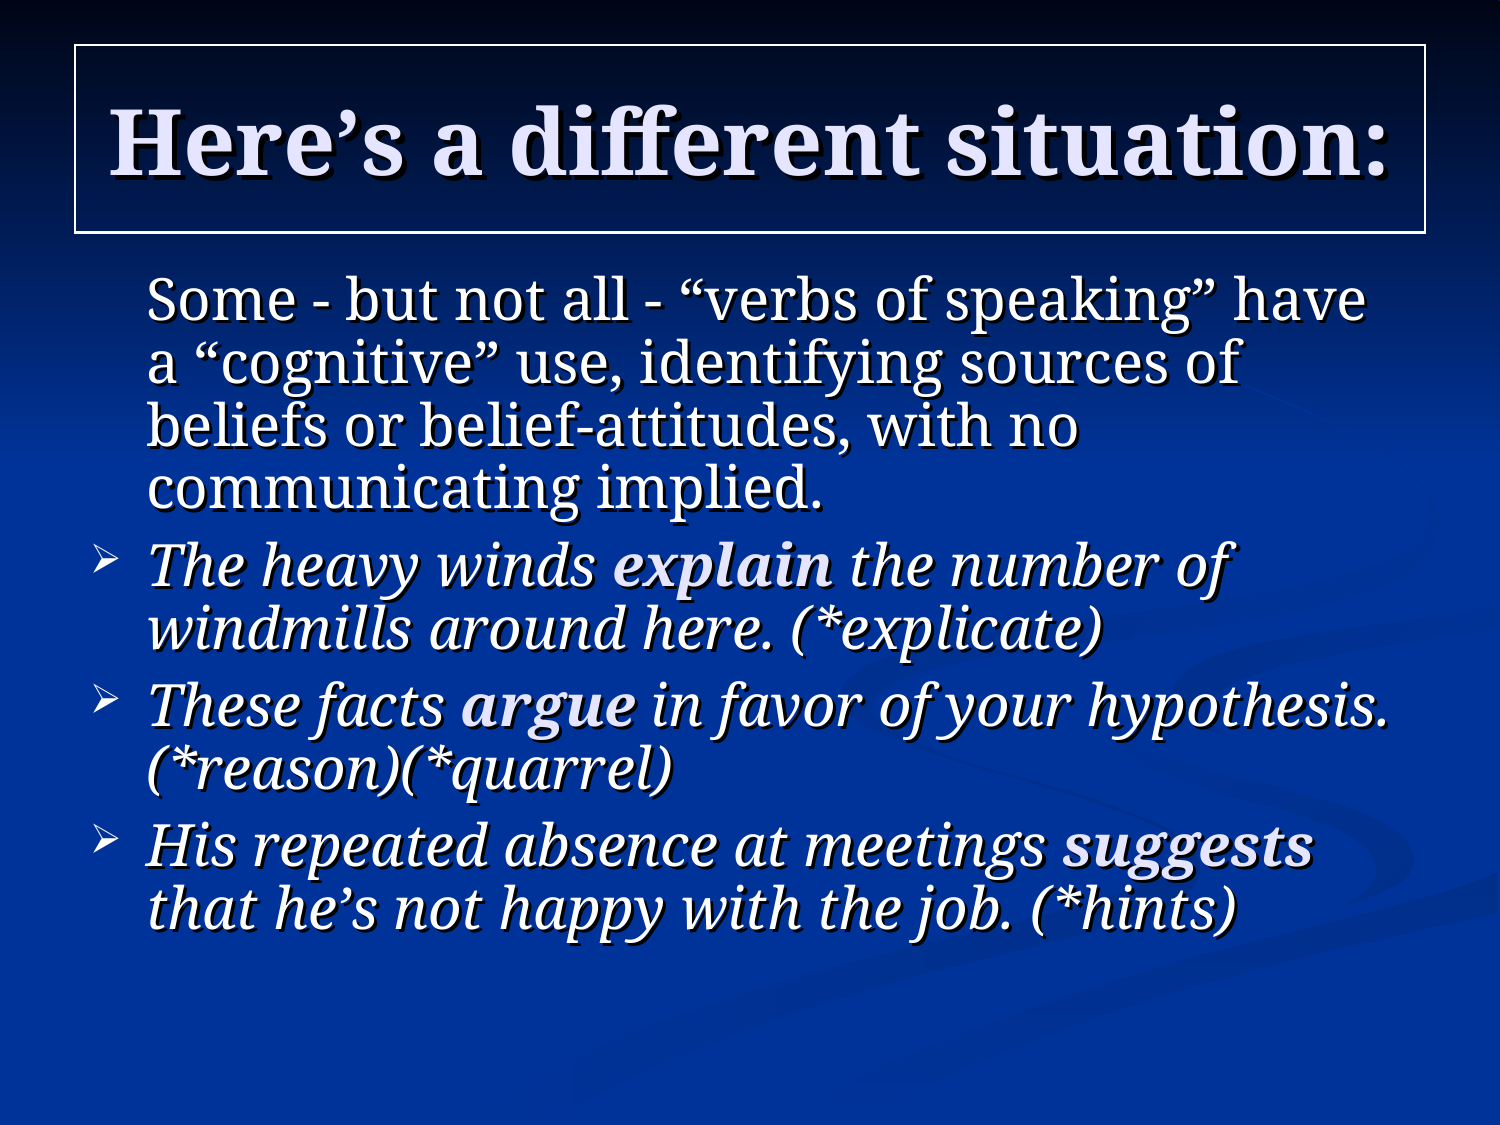

# Here’s a different situation:
	Some - but not all - “verbs of speaking” have a “cognitive” use, identifying sources of beliefs or belief-attitudes, with no communicating implied.
The heavy winds explain the number of windmills around here. (*explicate)
These facts argue in favor of your hypothesis. (*reason)(*quarrel)
His repeated absence at meetings suggests that he’s not happy with the job. (*hints)